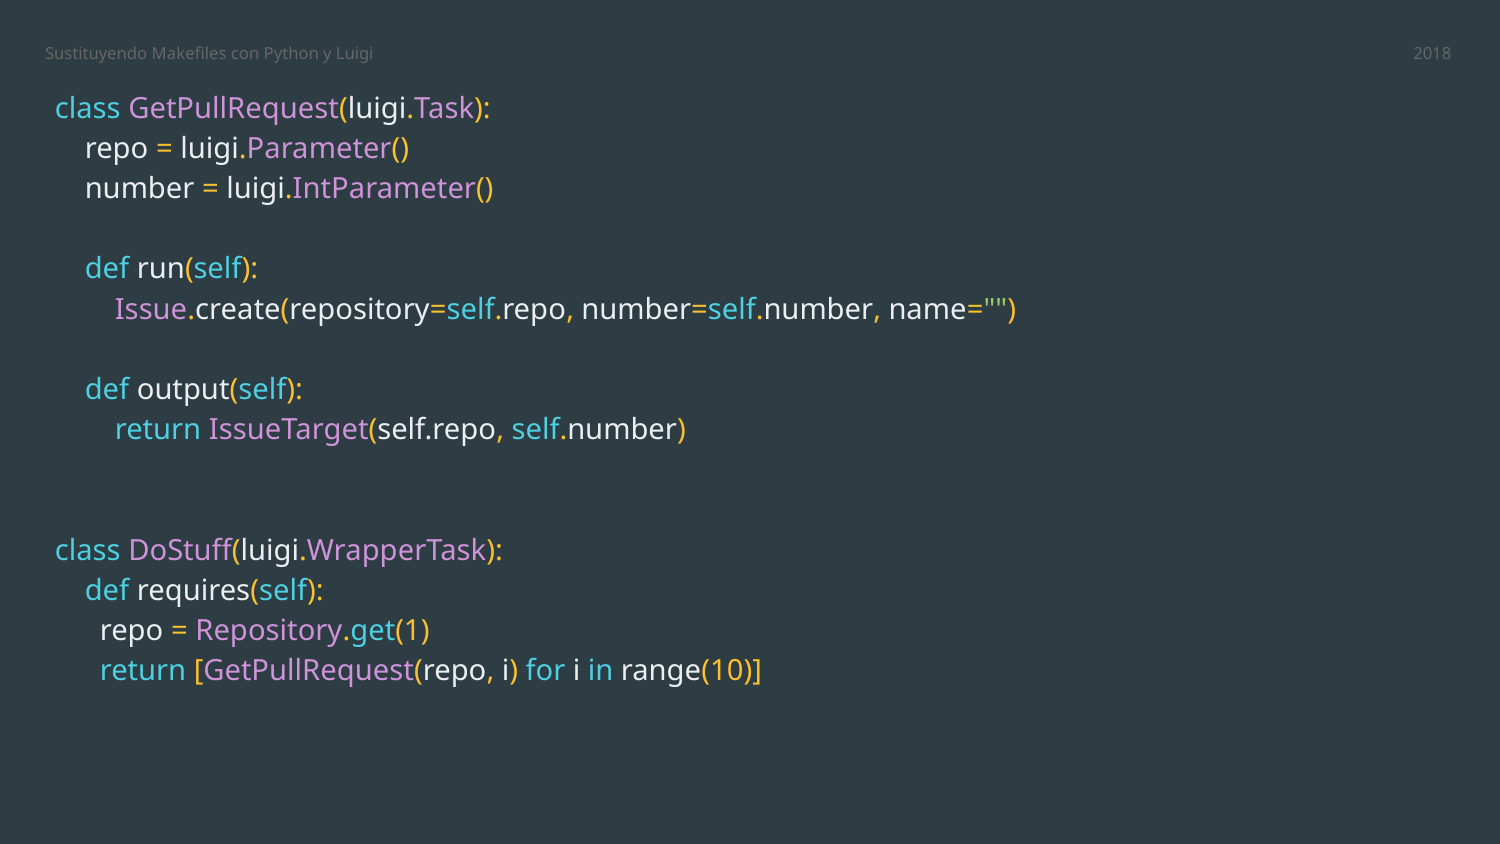

# class GetPullRequest(luigi.Task): repo = luigi.Parameter() number = luigi.IntParameter() def run(self): Issue.create(repository=self.repo, number=self.number, name="") def output(self): return IssueTarget(self.repo, self.number) class DoStuff(luigi.WrapperTask): def requires(self): repo = Repository.get(1) return [GetPullRequest(repo, i) for i in range(10)]